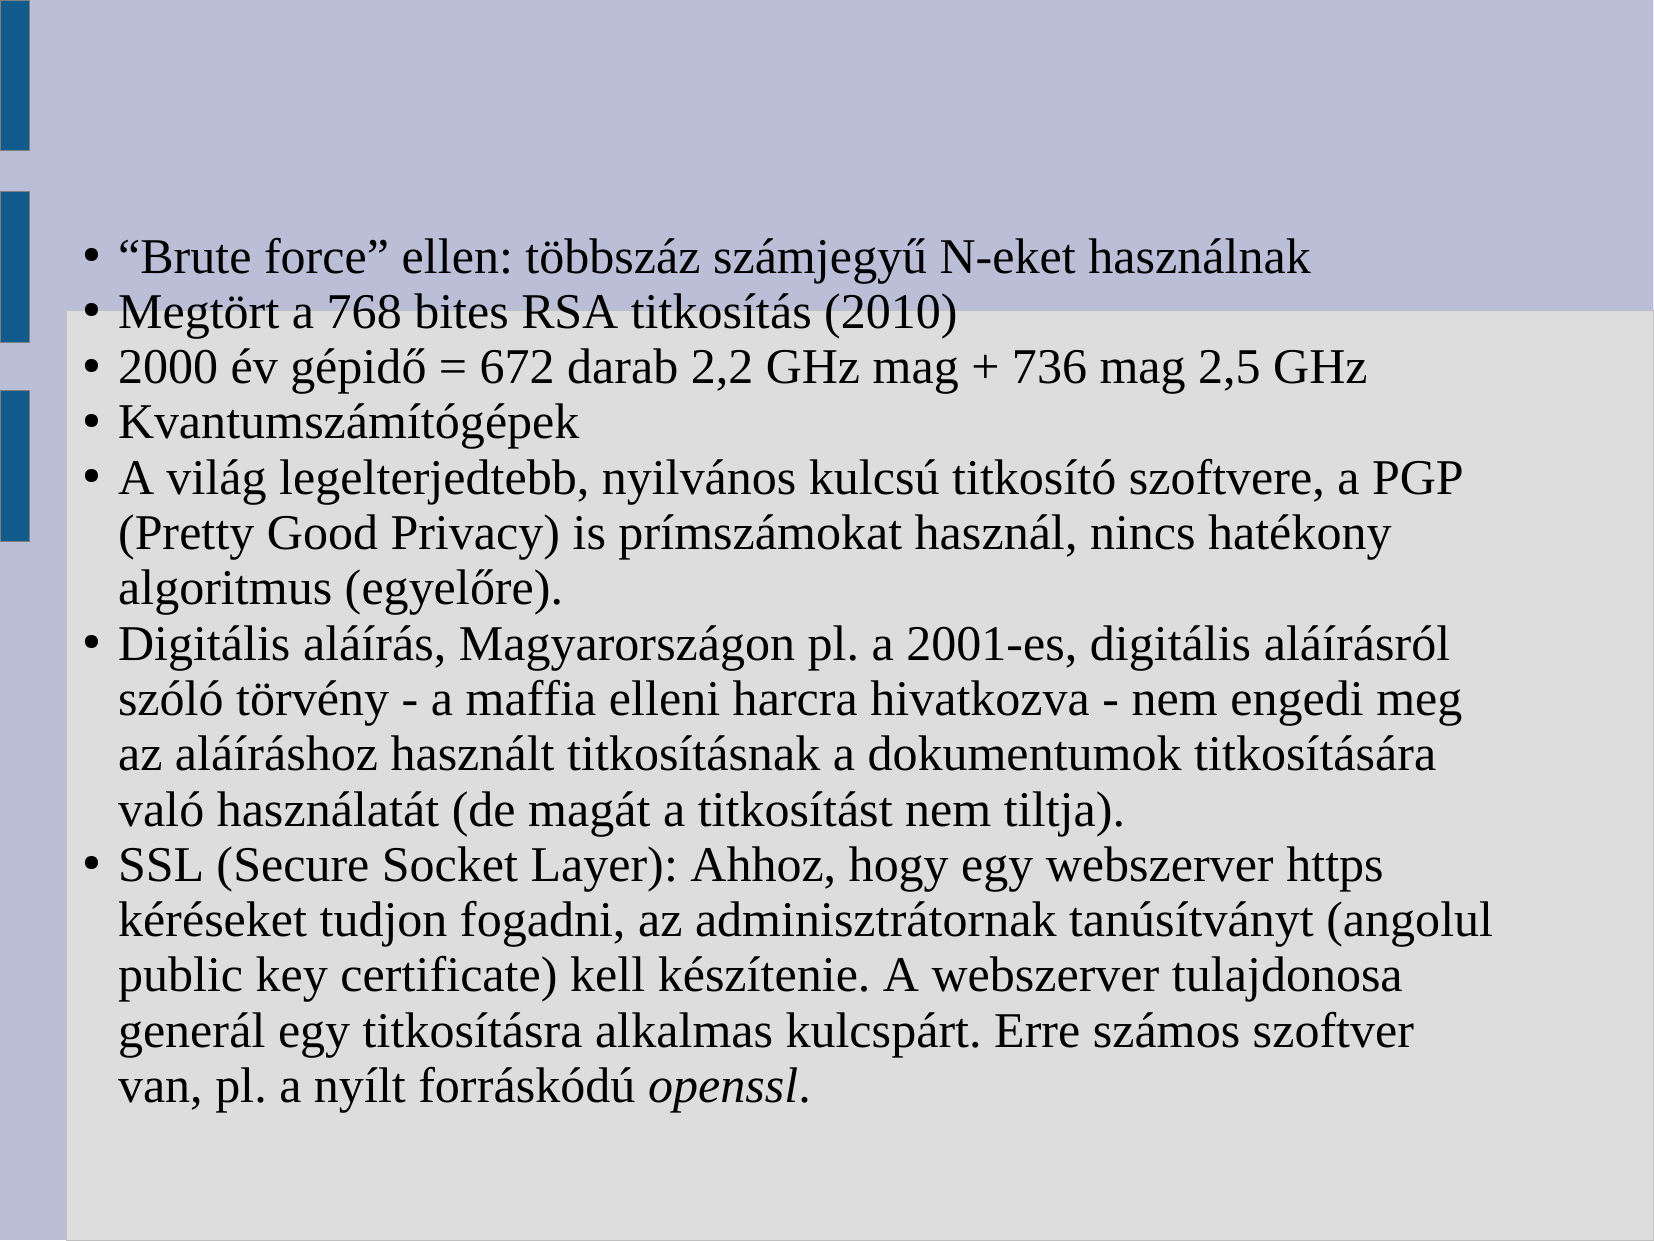

# “Brute force” ellen: többszáz számjegyű N-eket használnak
Megtört a 768 bites RSA titkosítás (2010)
2000 év gépidő = 672 darab 2,2 GHz mag + 736 mag 2,5 GHz
Kvantumszámítógépek
A világ legelterjedtebb, nyilvános kulcsú titkosító szoftvere, a PGP (Pretty Good Privacy) is prímszámokat használ, nincs hatékony algoritmus (egyelőre).
Digitális aláírás, Magyarországon pl. a 2001-es, digitális aláírásról szóló törvény - a maffia elleni harcra hivatkozva - nem engedi meg az aláíráshoz használt titkosításnak a dokumentumok titkosítására való használatát (de magát a titkosítást nem tiltja).
SSL (Secure Socket Layer): Ahhoz, hogy egy webszerver https kéréseket tudjon fogadni, az adminisztrátornak tanúsítványt (angolul public key certificate) kell készítenie. A webszerver tulajdonosa generál egy titkosításra alkalmas kulcspárt. Erre számos szoftver van, pl. a nyílt forráskódú openssl.